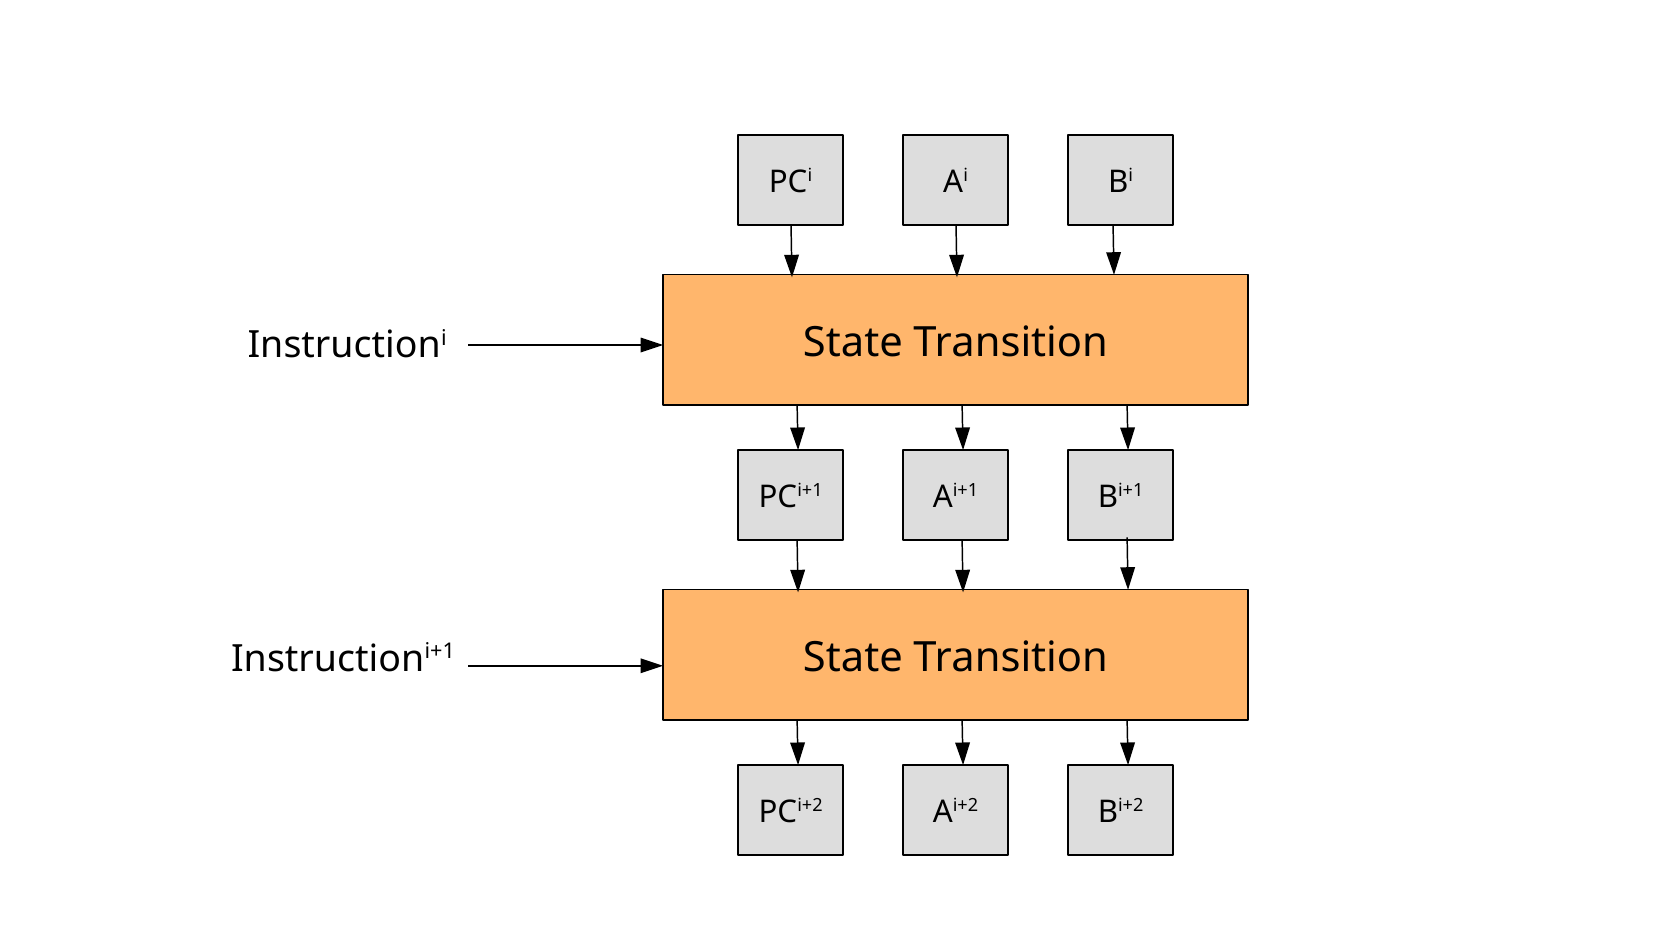

PCi
Ai
Bi
State Transition
Instructioni
PCi+1
Ai+1
Bi+1
State Transition
Instructioni+1
PCi+2
Ai+2
Bi+2